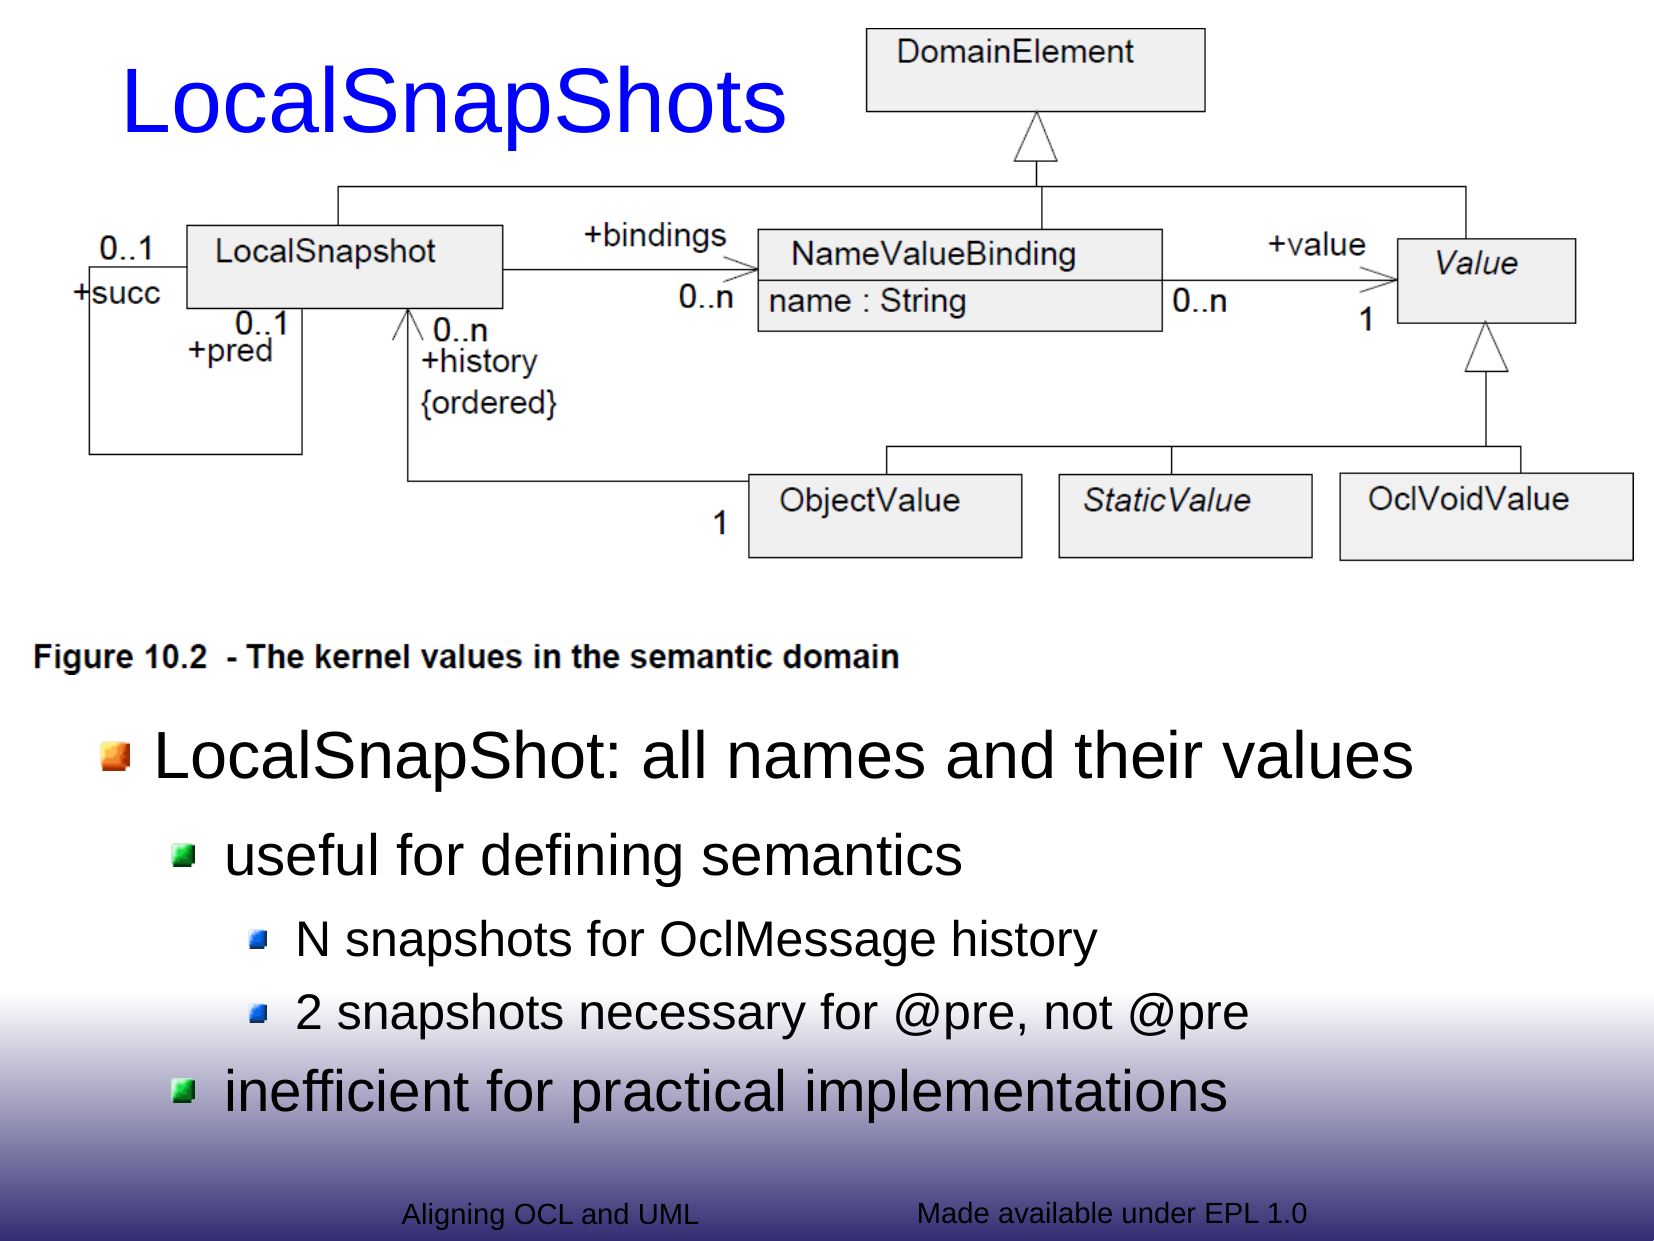

# LocalSnapShots
LocalSnapShot: all names and their values
useful for defining semantics
N snapshots for OclMessage history
2 snapshots necessary for @pre, not @pre
inefficient for practical implementations
Aligning OCL and UML